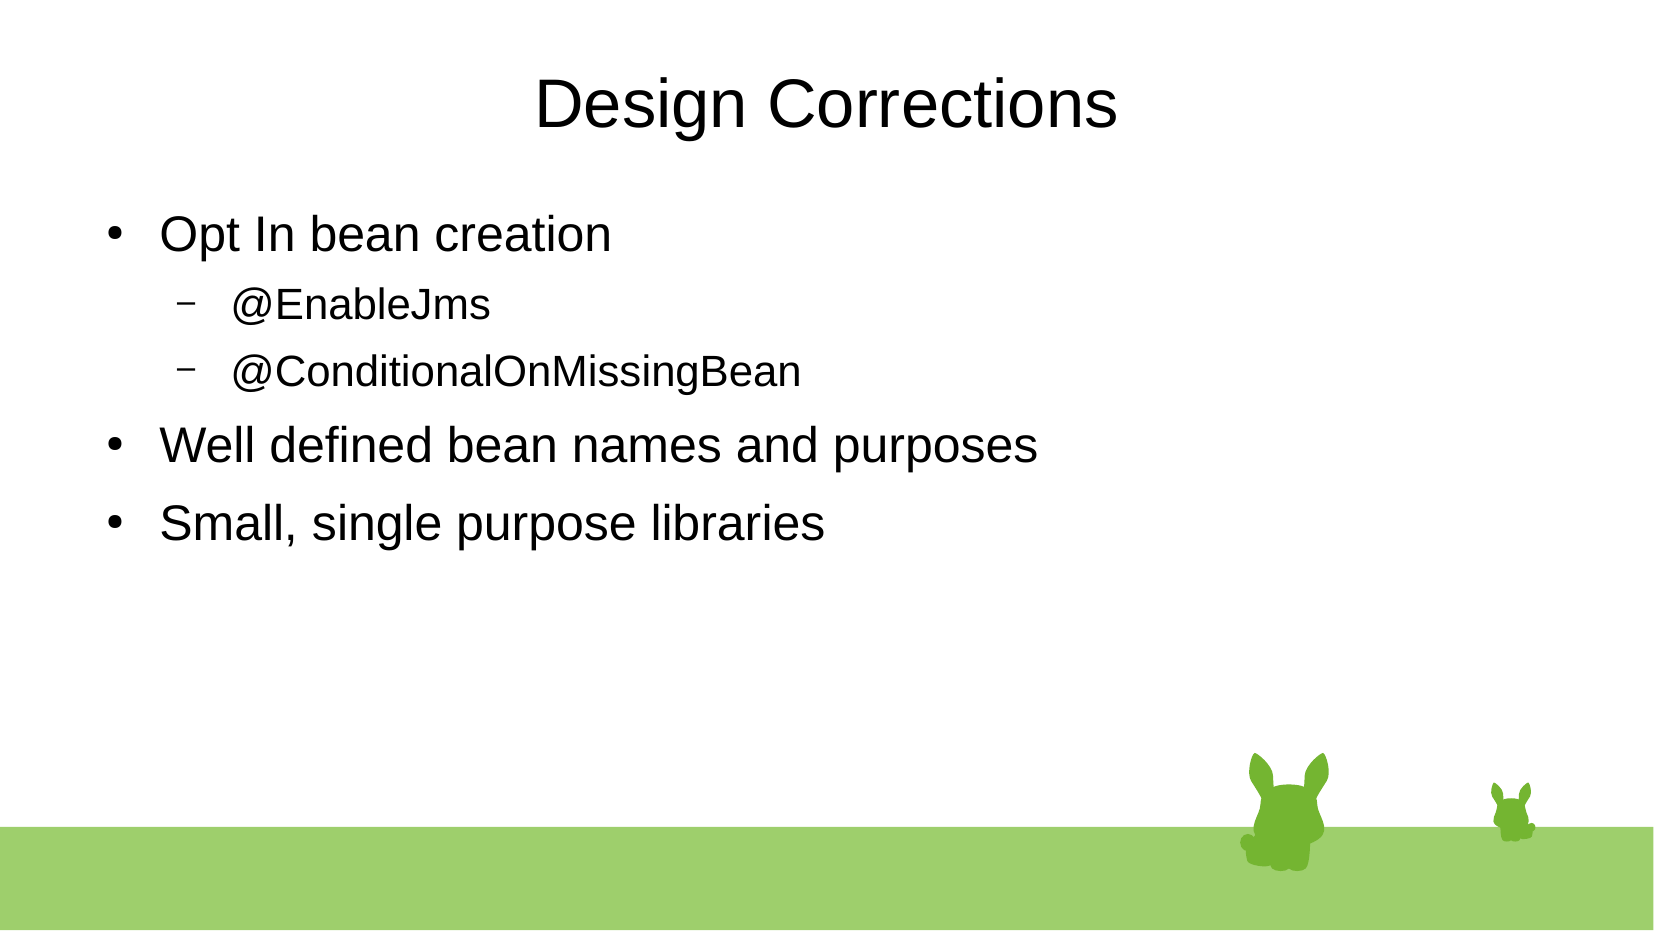

# Design Corrections
Opt In bean creation
@EnableJms
@ConditionalOnMissingBean
Well defined bean names and purposes
Small, single purpose libraries